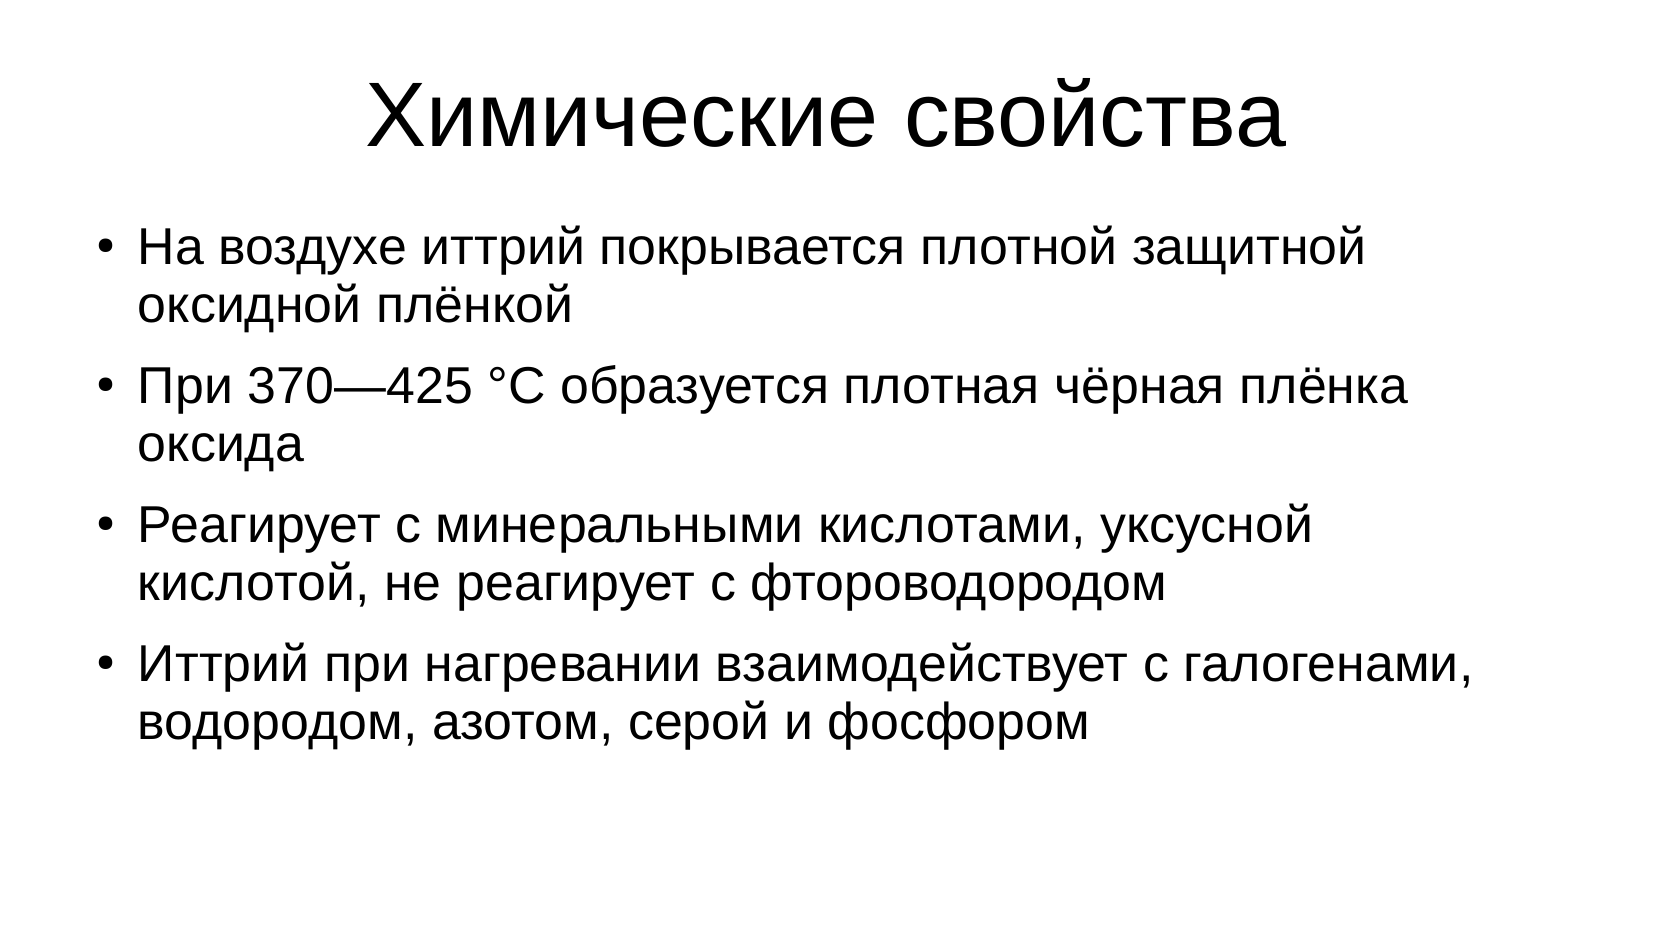

# Химические свойства
На воздухе иттрий покрывается плотной защитной оксидной плёнкой
При 370—425 °C образуется плотная чёрная плёнка оксида
Реагирует с минеральными кислотами, уксусной кислотой, не реагирует с фтороводородом
Иттрий при нагревании взаимодействует с галогенами, водородом, азотом, серой и фосфором